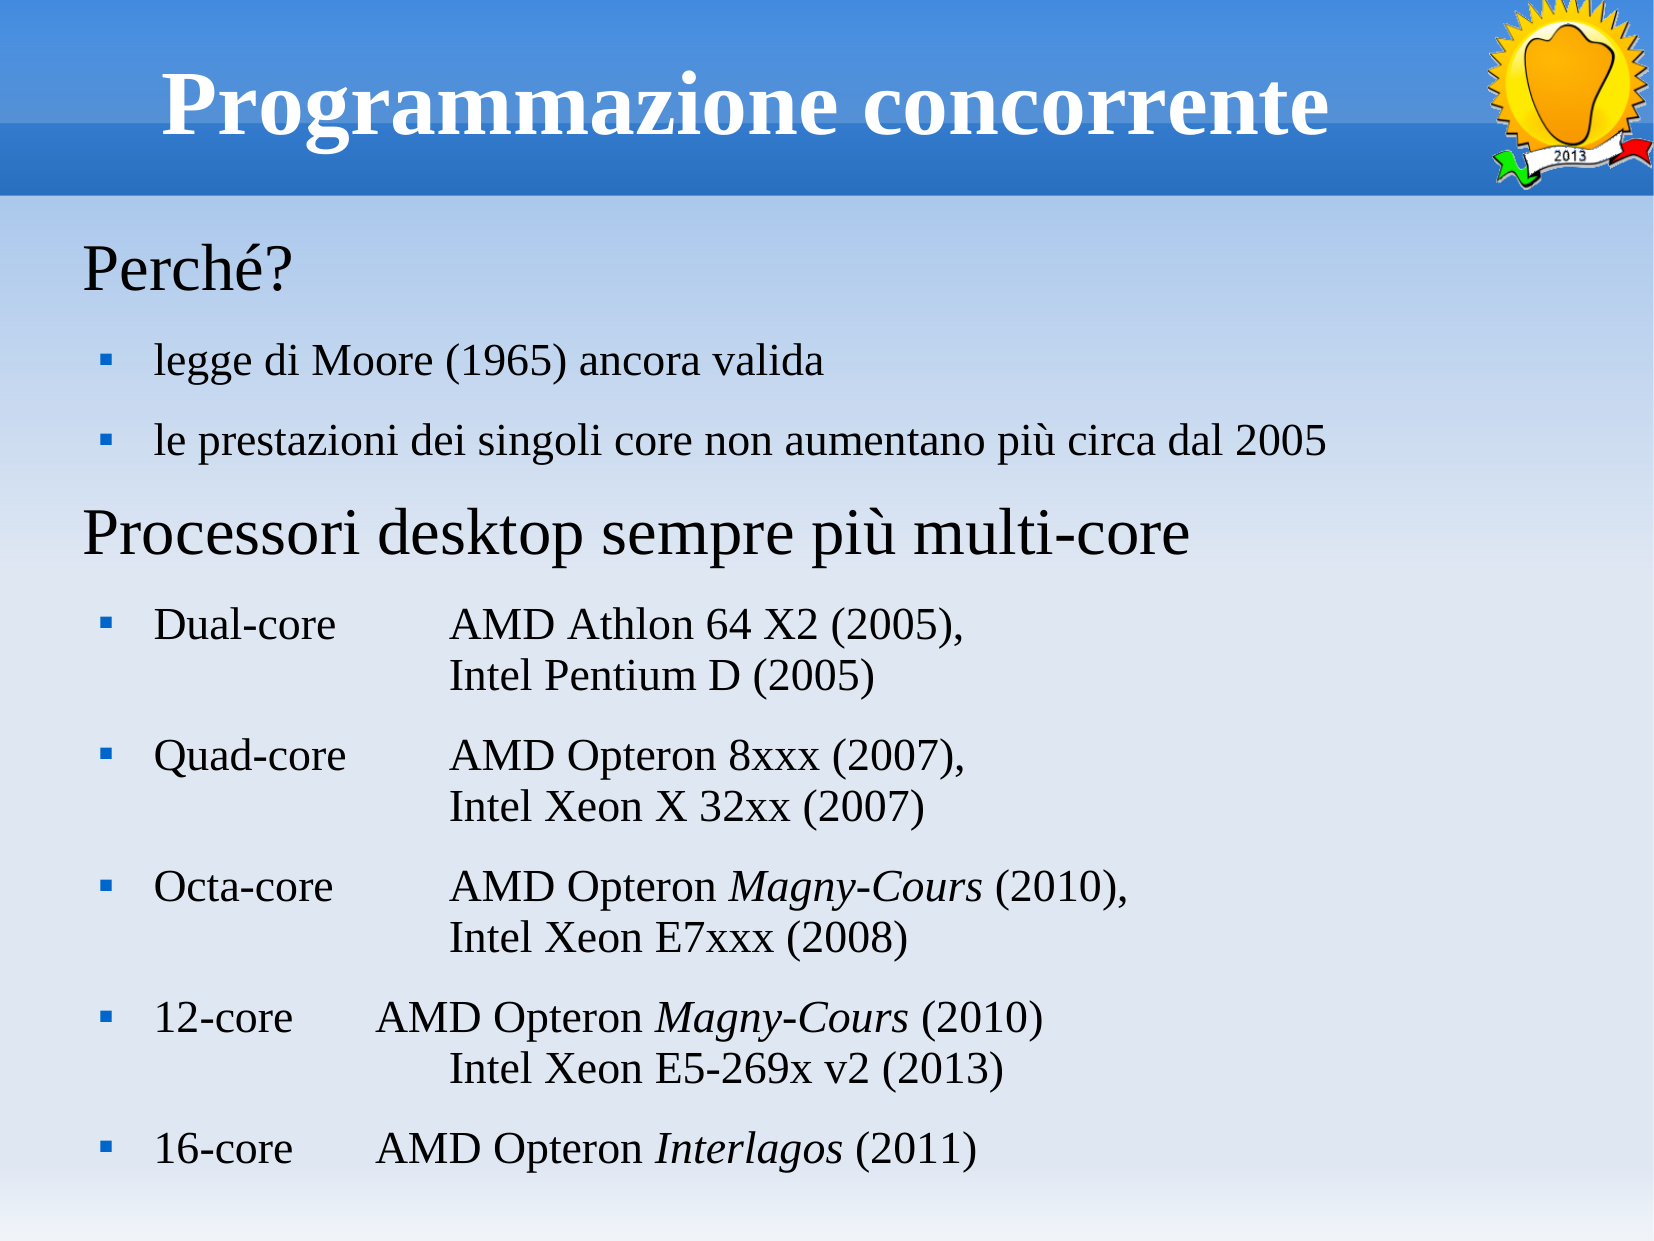

# Programmazione concorrente
Perché?
legge di Moore (1965) ancora valida
le prestazioni dei singoli core non aumentano più circa dal 2005
Processori desktop sempre più multi-core
Dual-core		AMD Athlon 64 X2 (2005),
				Intel Pentium D (2005)
Quad-core		AMD Opteron 8xxx (2007),
				Intel Xeon X 32xx (2007)
Octa-core		AMD Opteron Magny-Cours (2010),
				Intel Xeon E7xxx (2008)
12-core		AMD Opteron Magny-Cours (2010)
				Intel Xeon E5-269x v2 (2013)
16-core		AMD Opteron Interlagos (2011)